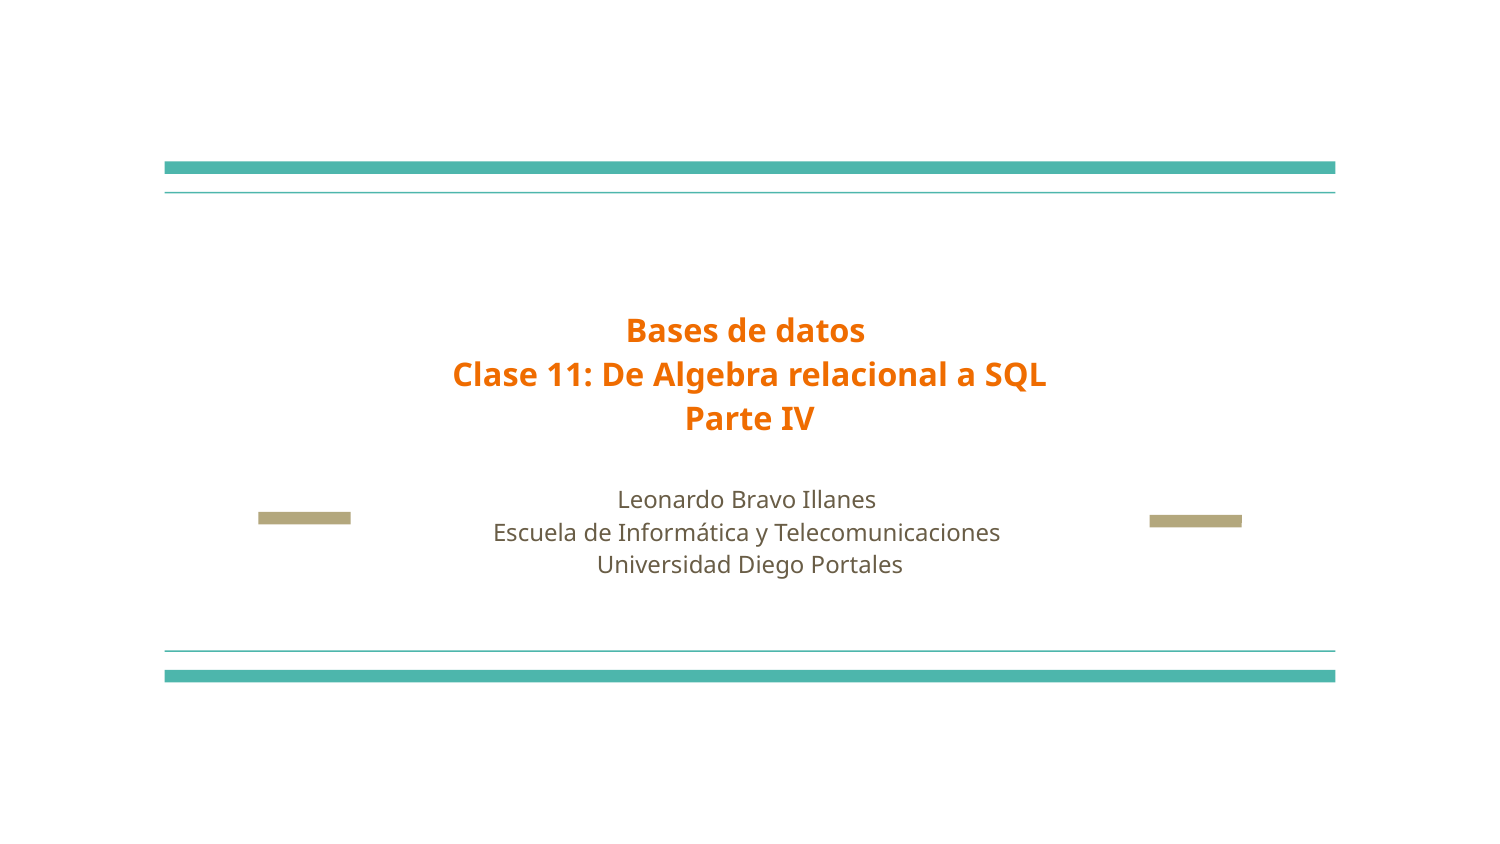

# Bases de datos Clase 11: De Algebra relacional a SQL Parte IV
Leonardo Bravo Illanes
Escuela de Informática y Telecomunicaciones
Universidad Diego Portales